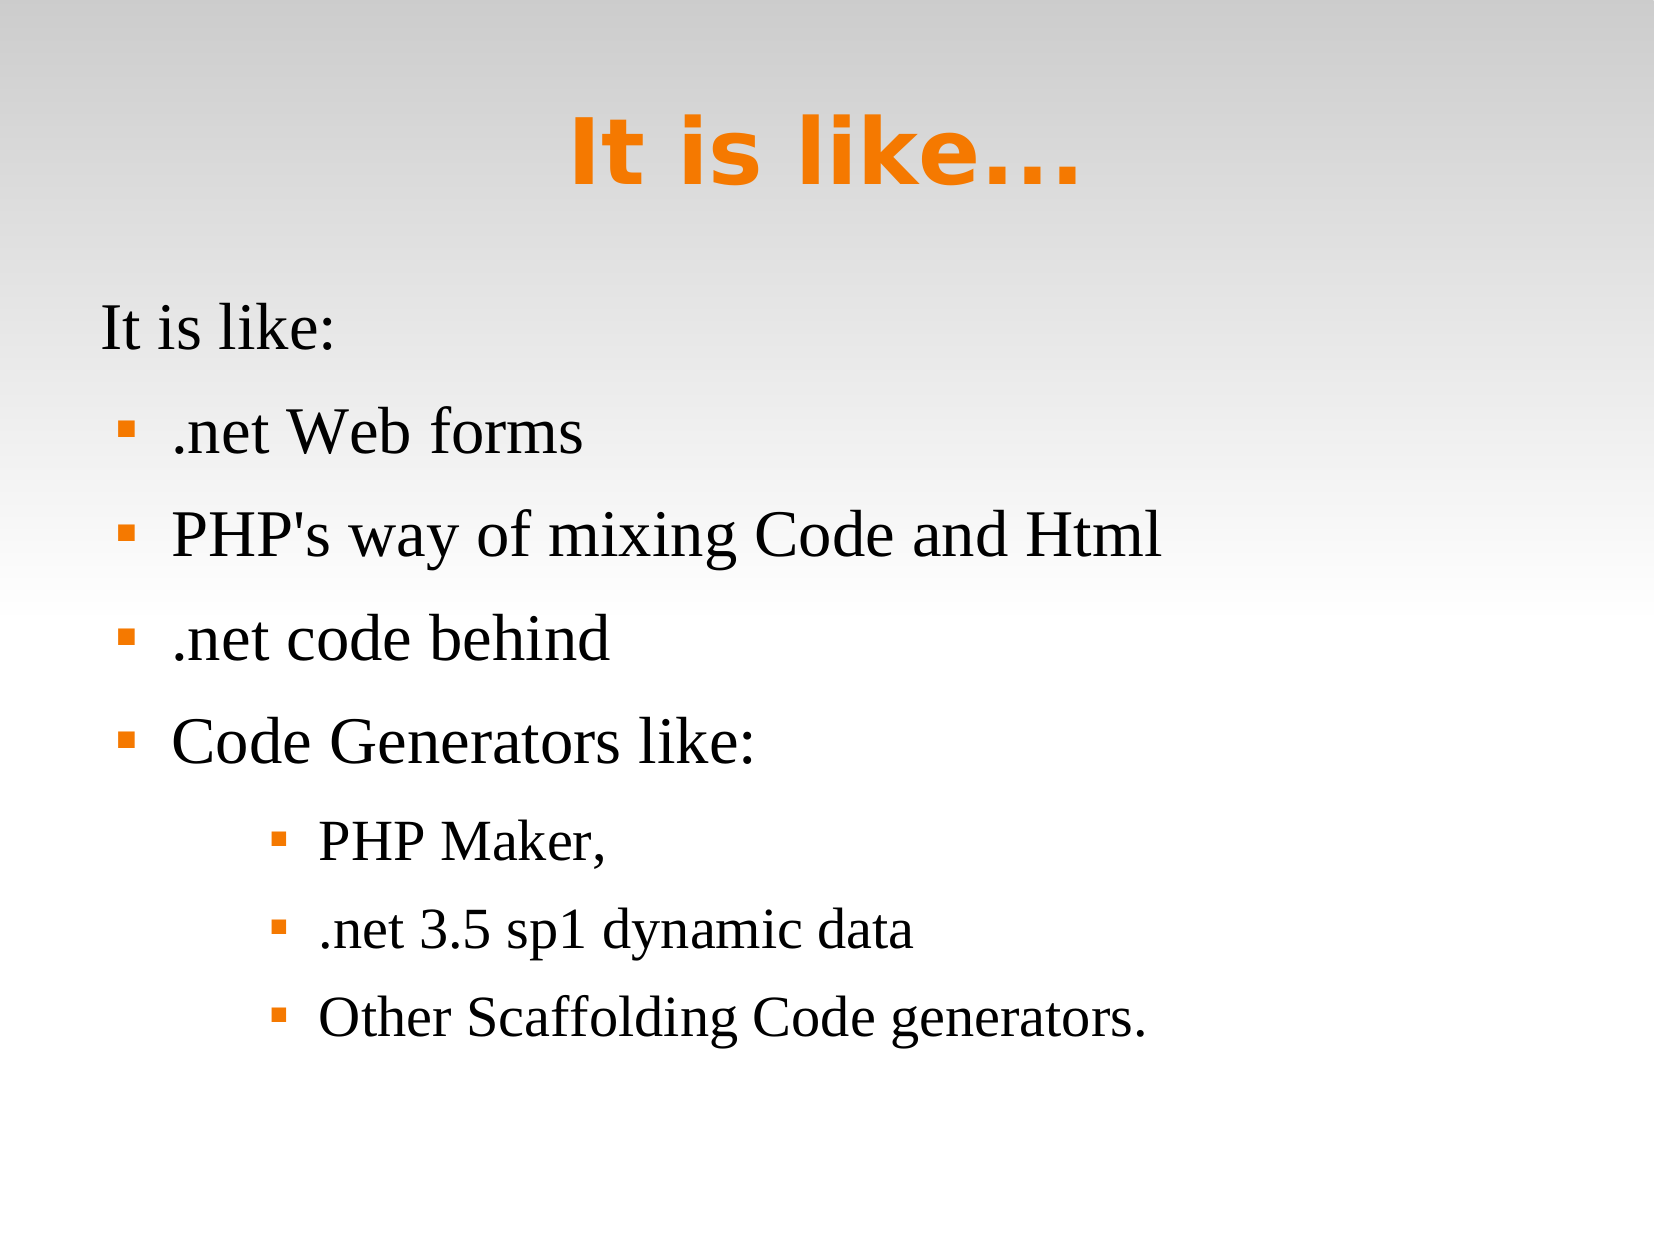

# It is like...
It is like:
.net Web forms
PHP's way of mixing Code and Html
.net code behind
Code Generators like:
PHP Maker,
.net 3.5 sp1 dynamic data
Other Scaffolding Code generators.